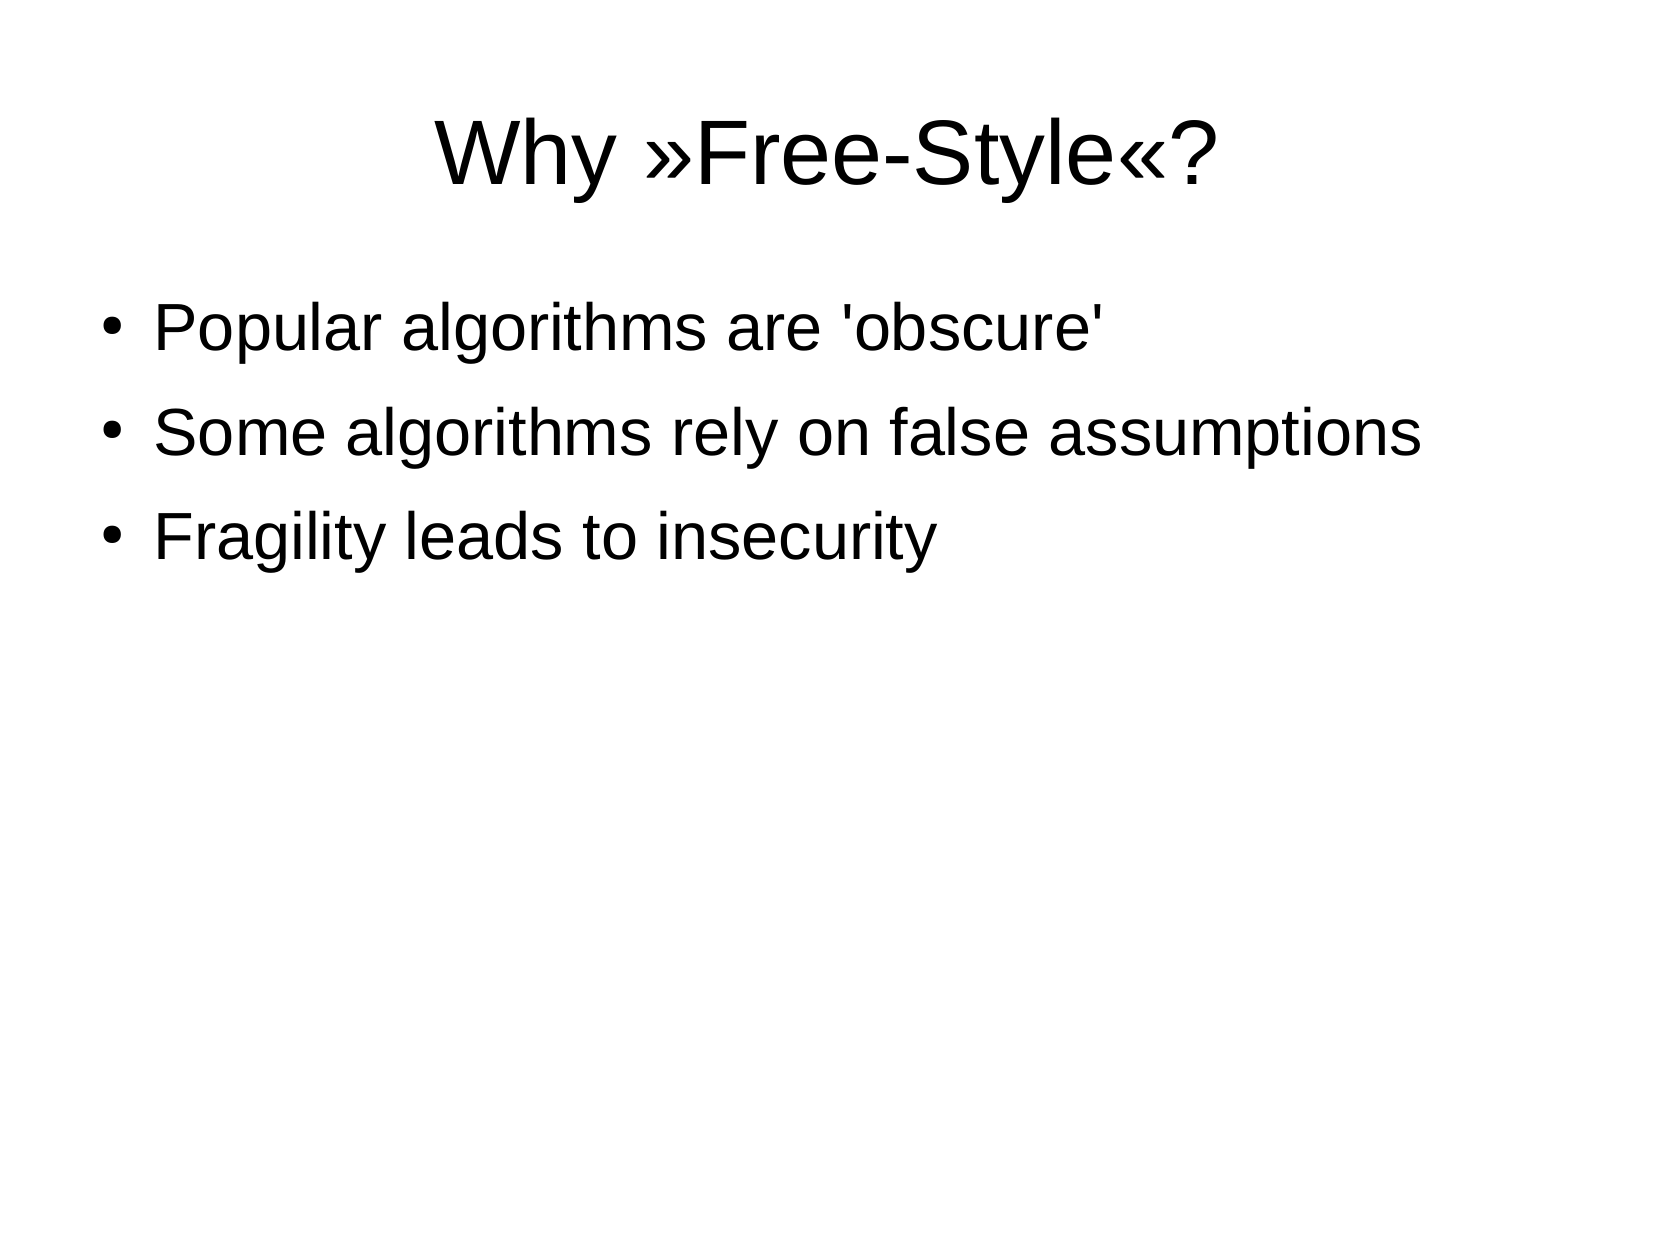

# Why »Free-Style«?
Popular algorithms are 'obscure'
Some algorithms rely on false assumptions
Fragility leads to insecurity